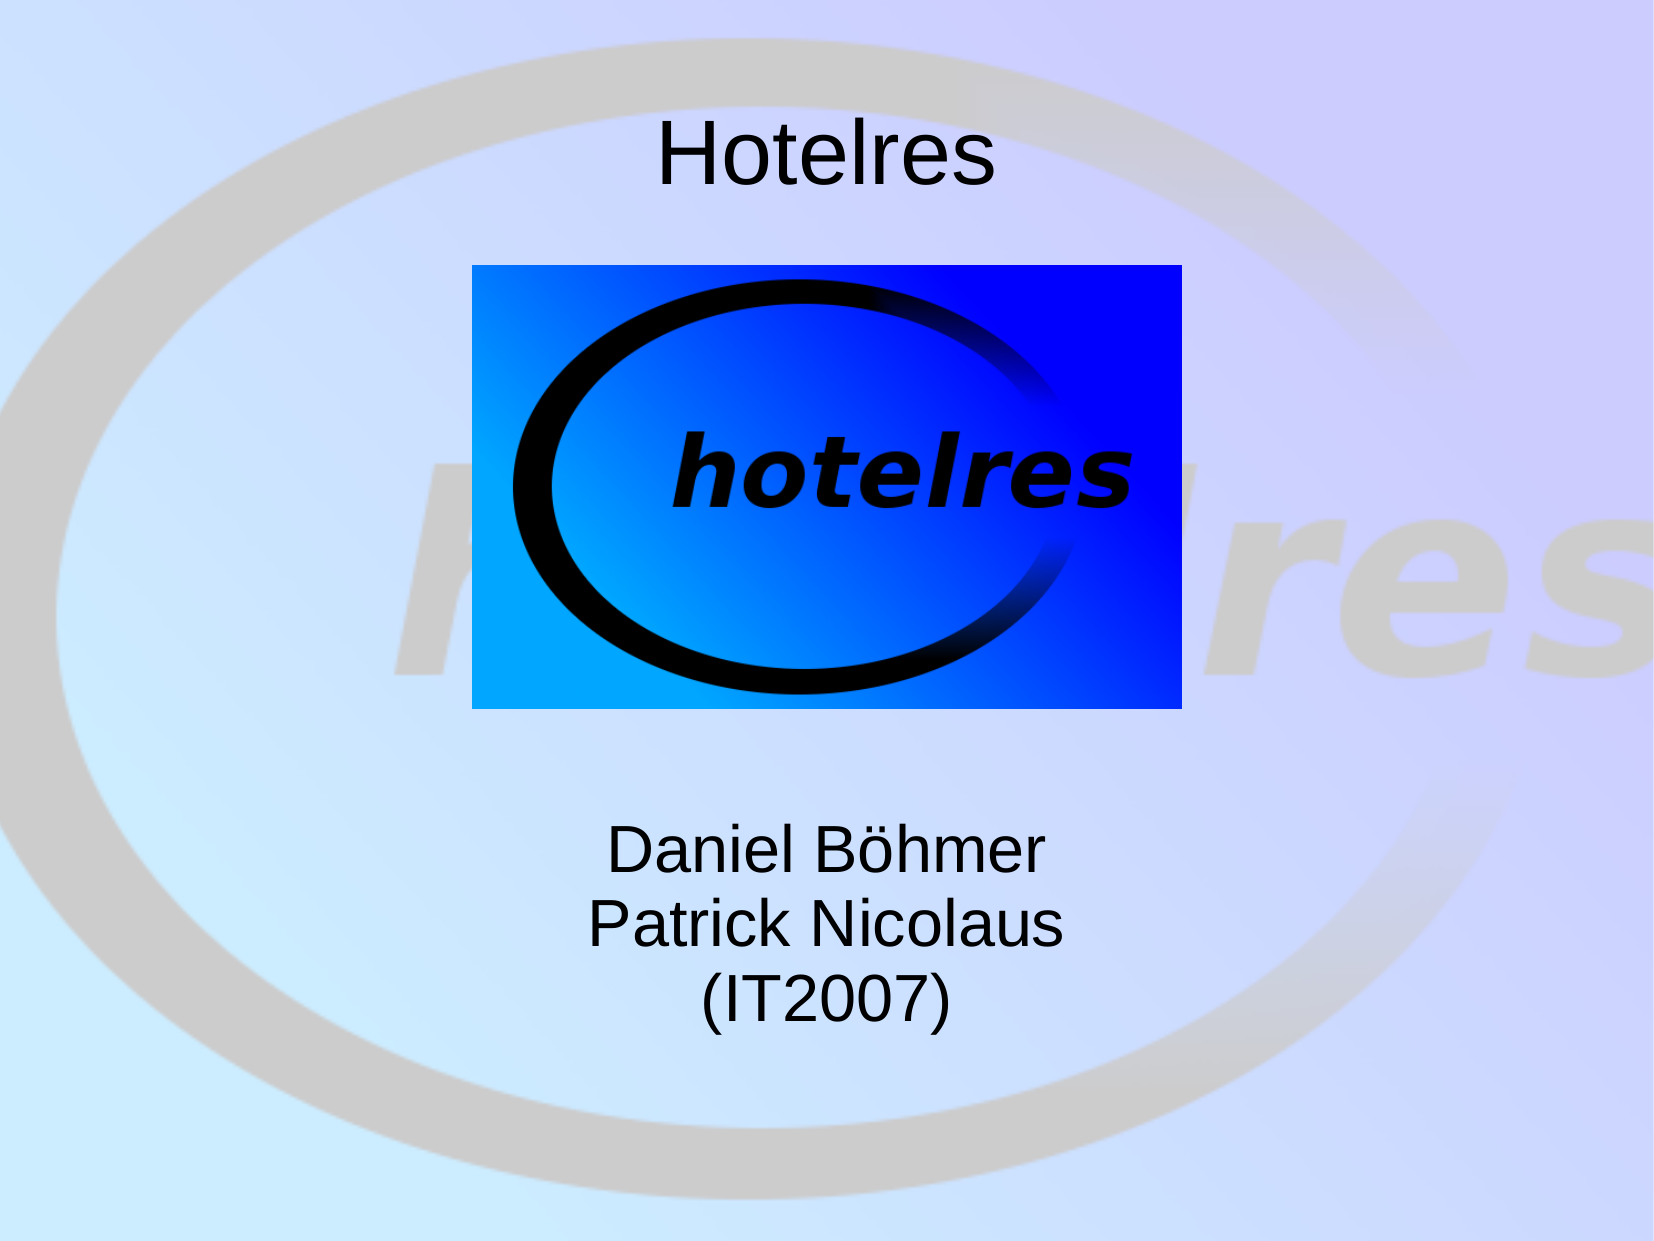

# Hotelres
Daniel Böhmer
Patrick Nicolaus
(IT2007)